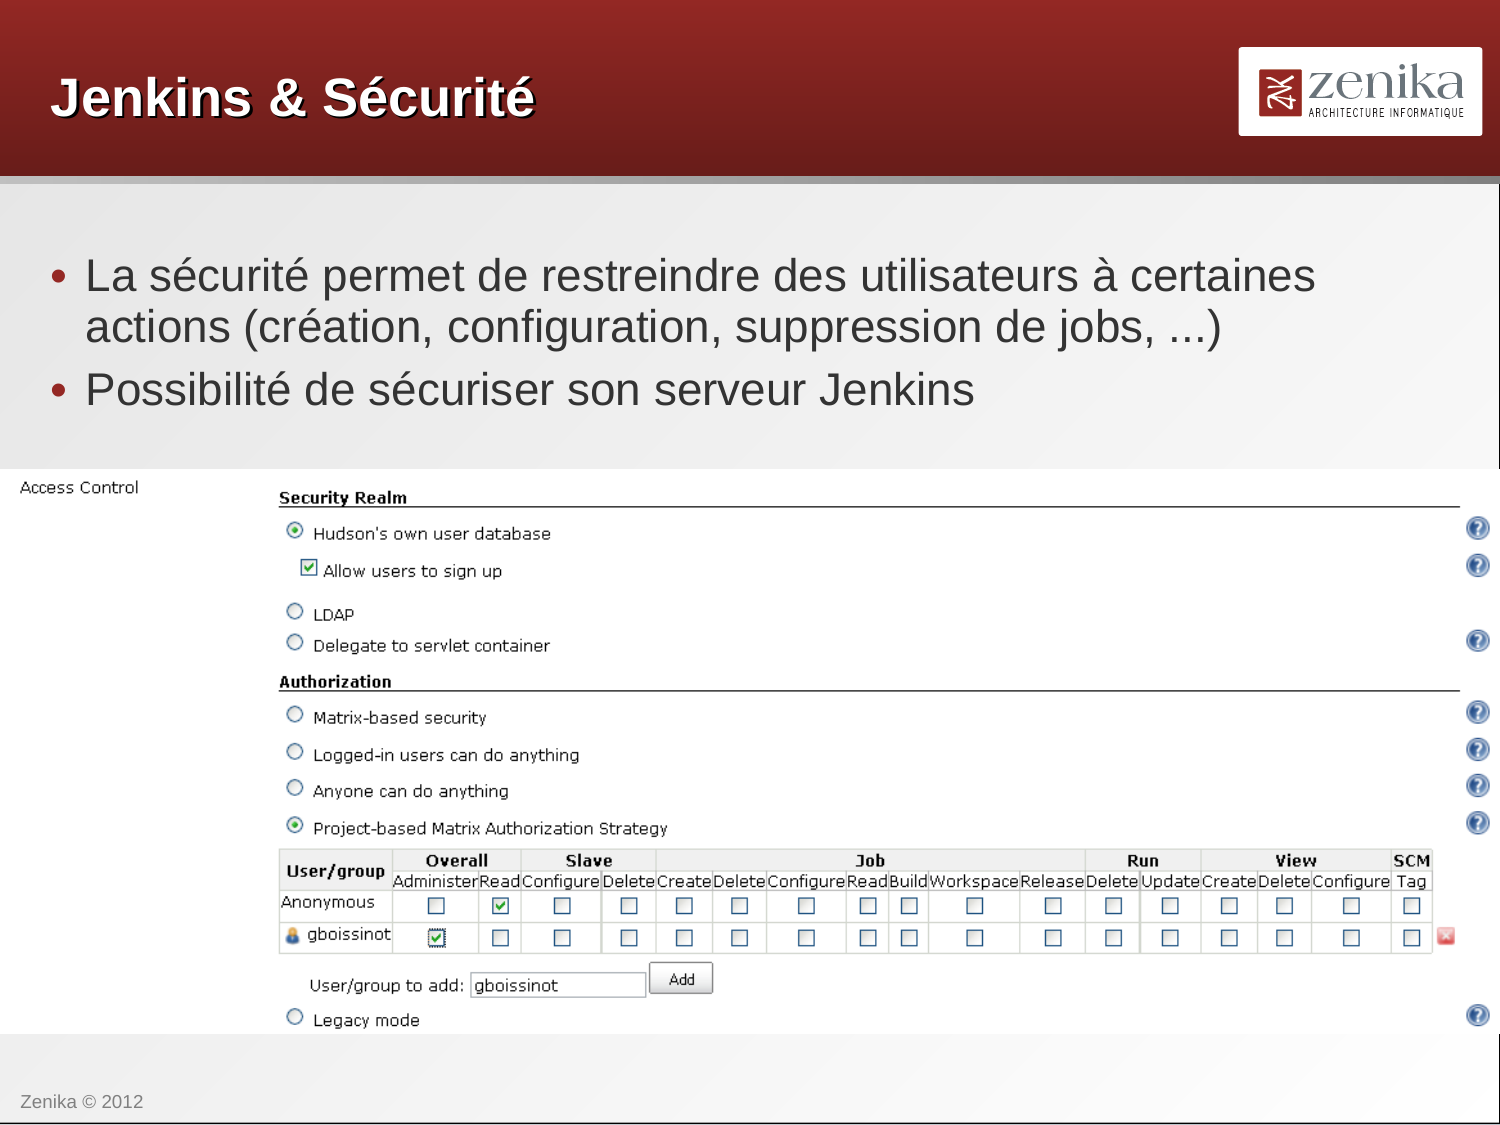

# Jenkins & Sécurité
La sécurité permet de restreindre des utilisateurs à certaines actions (création, configuration, suppression de jobs, ...)
Possibilité de sécuriser son serveur Jenkins